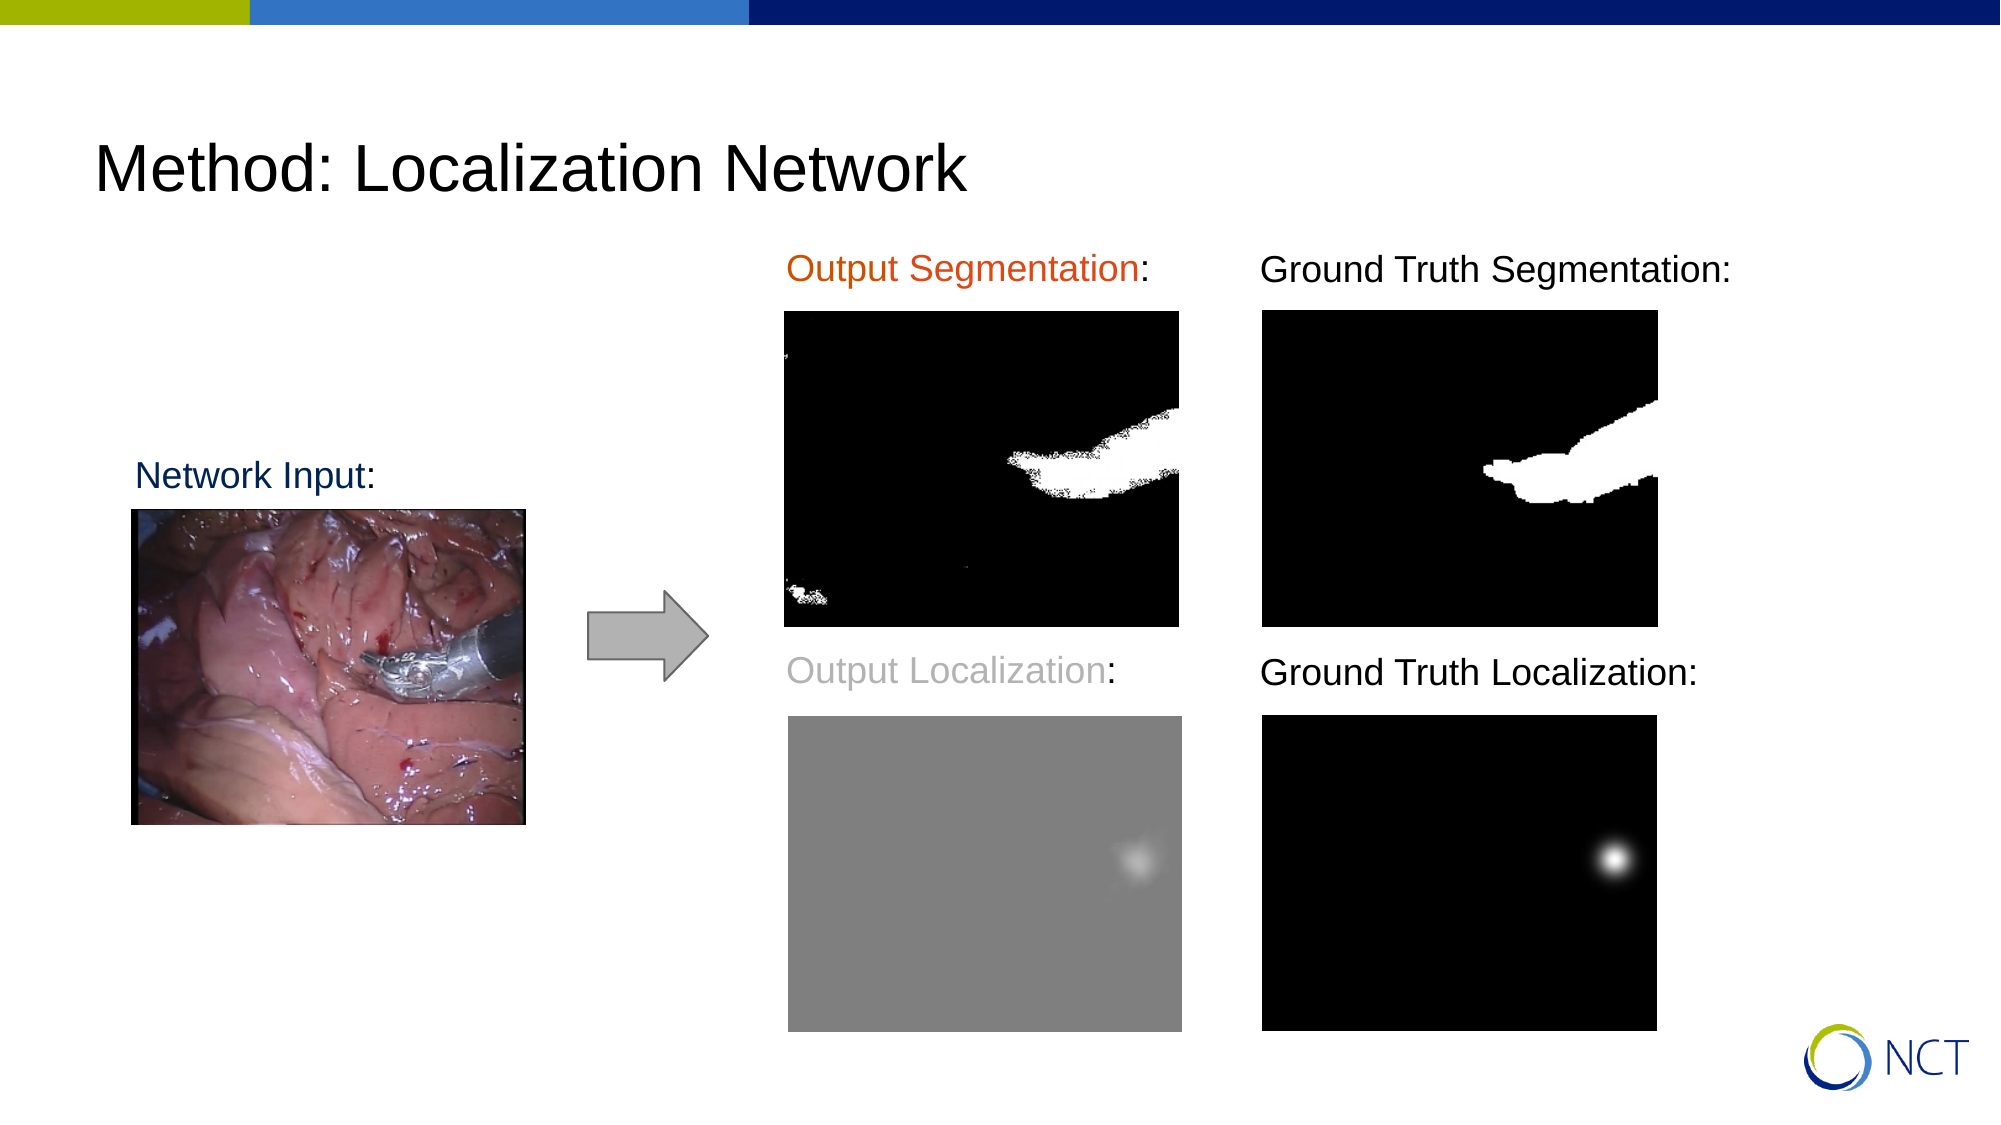

# Method: Localization Network
Output Segmentation:
Ground Truth Segmentation:
Network Input:
Output Localization:
Ground Truth Localization: